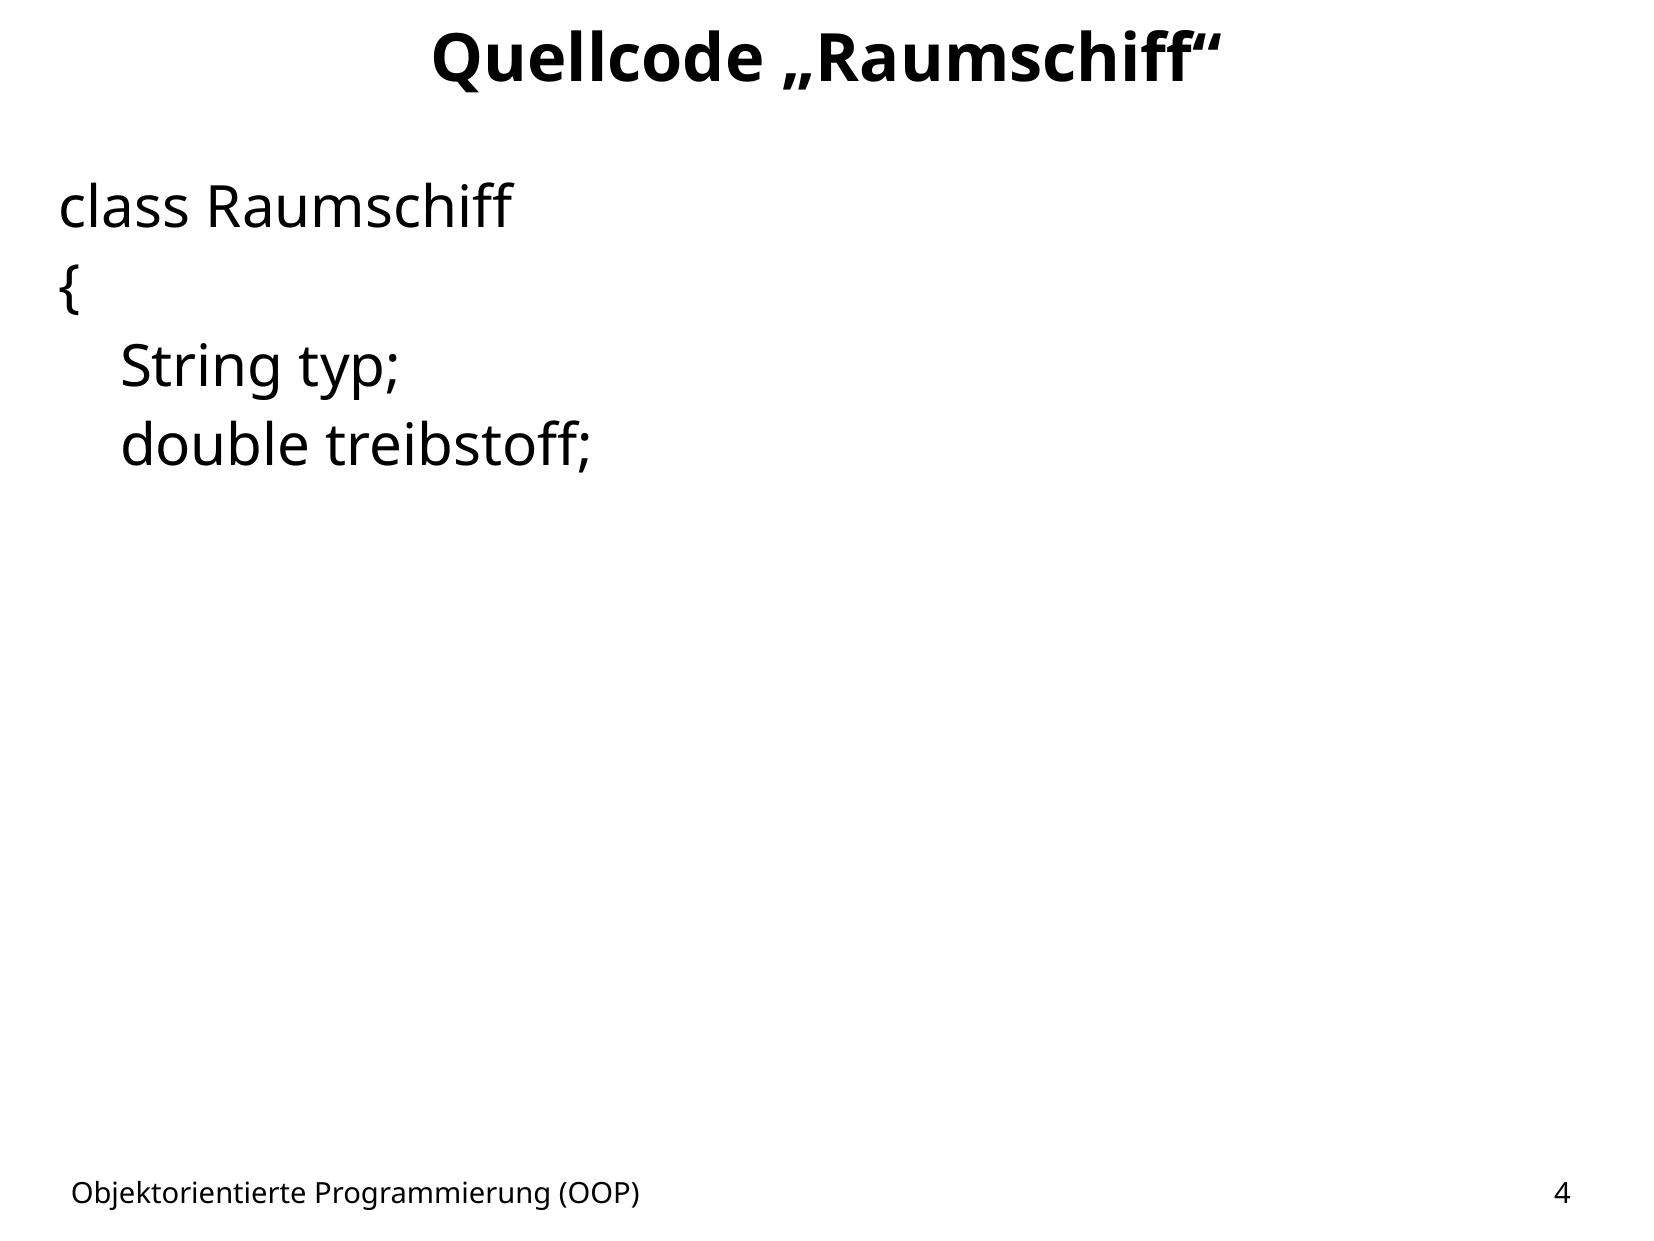

# Quellcode „Raumschiff“
class Raumschiff
{
 String typ;
 double treibstoff;
Objektorientierte Programmierung (OOP)
4